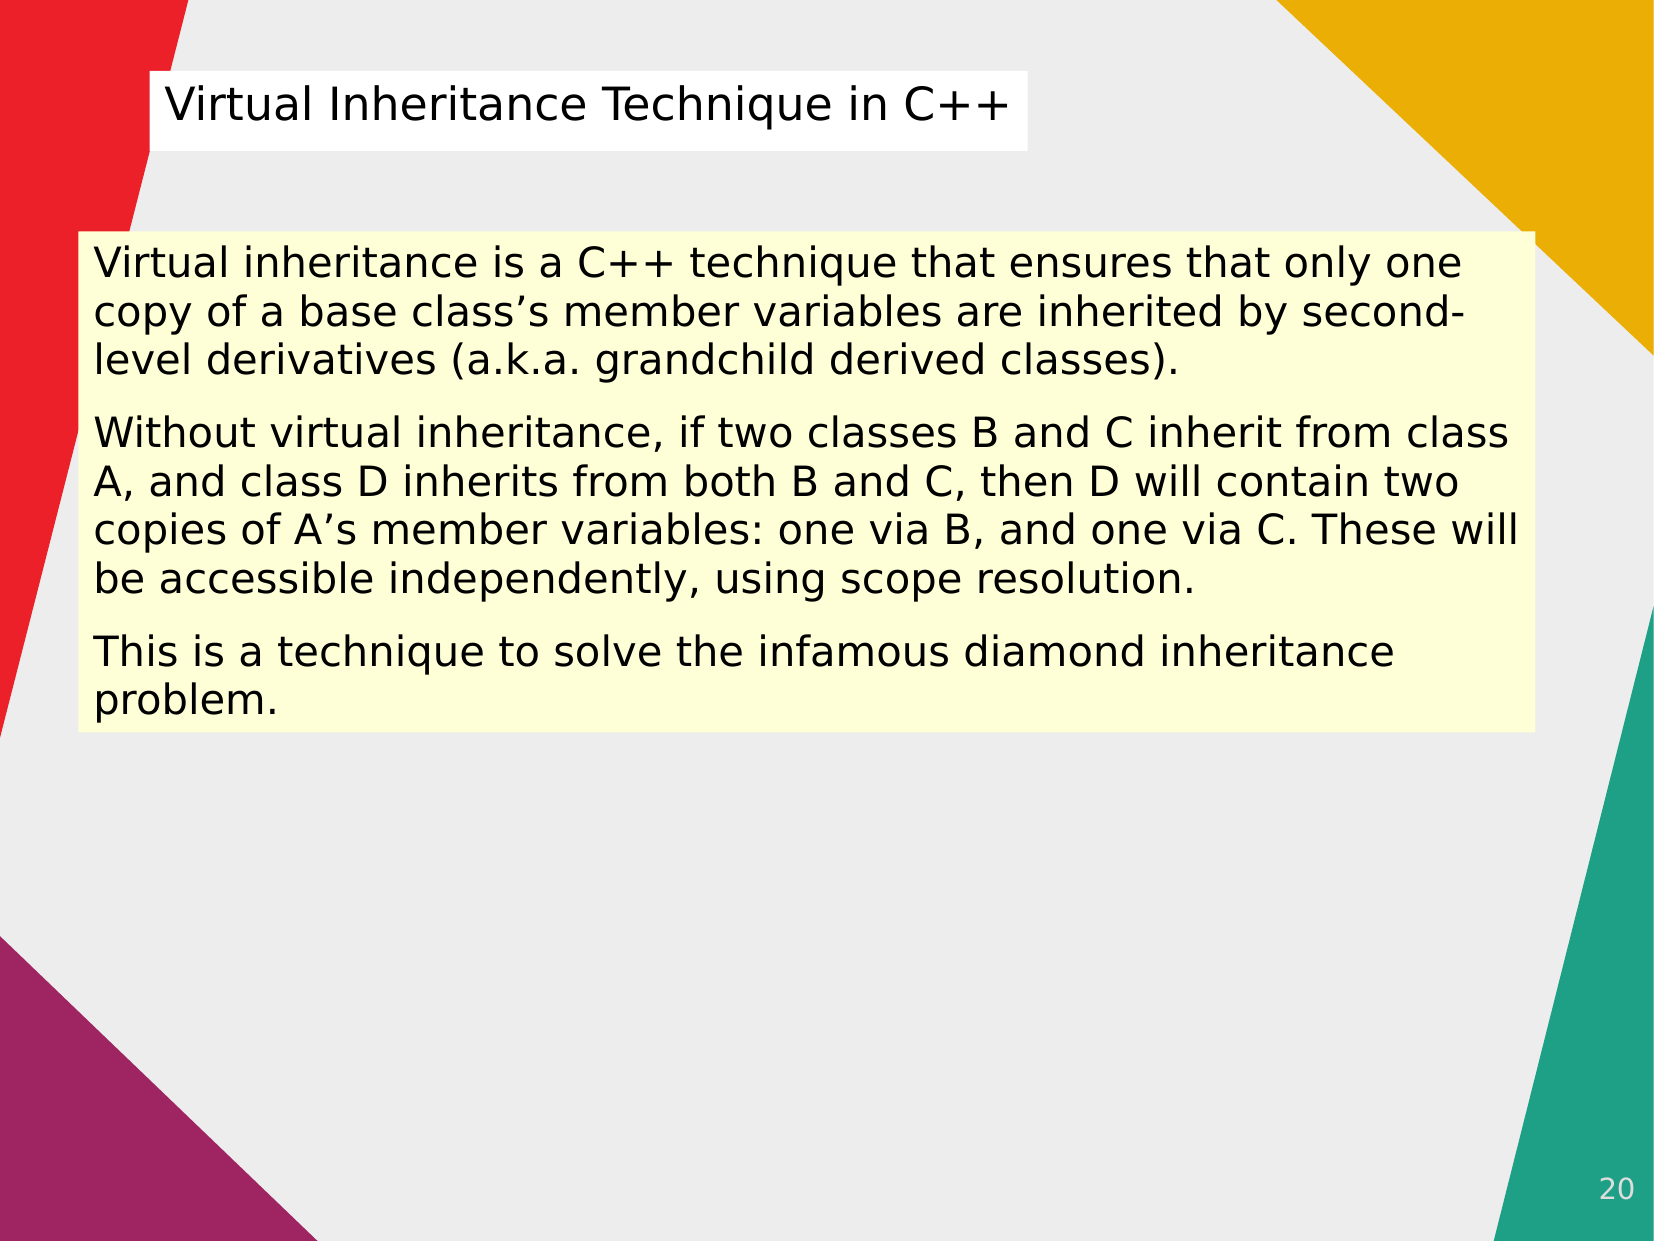

Virtual Inheritance Technique in C++
Virtual inheritance is a C++ technique that ensures that only one copy of a base class’s member variables are inherited by second-level derivatives (a.k.a. grandchild derived classes).
Without virtual inheritance, if two classes B and C inherit from class A, and class D inherits from both B and C, then D will contain two copies of A’s member variables: one via B, and one via C. These will be accessible independently, using scope resolution.
This is a technique to solve the infamous diamond inheritance problem.
20